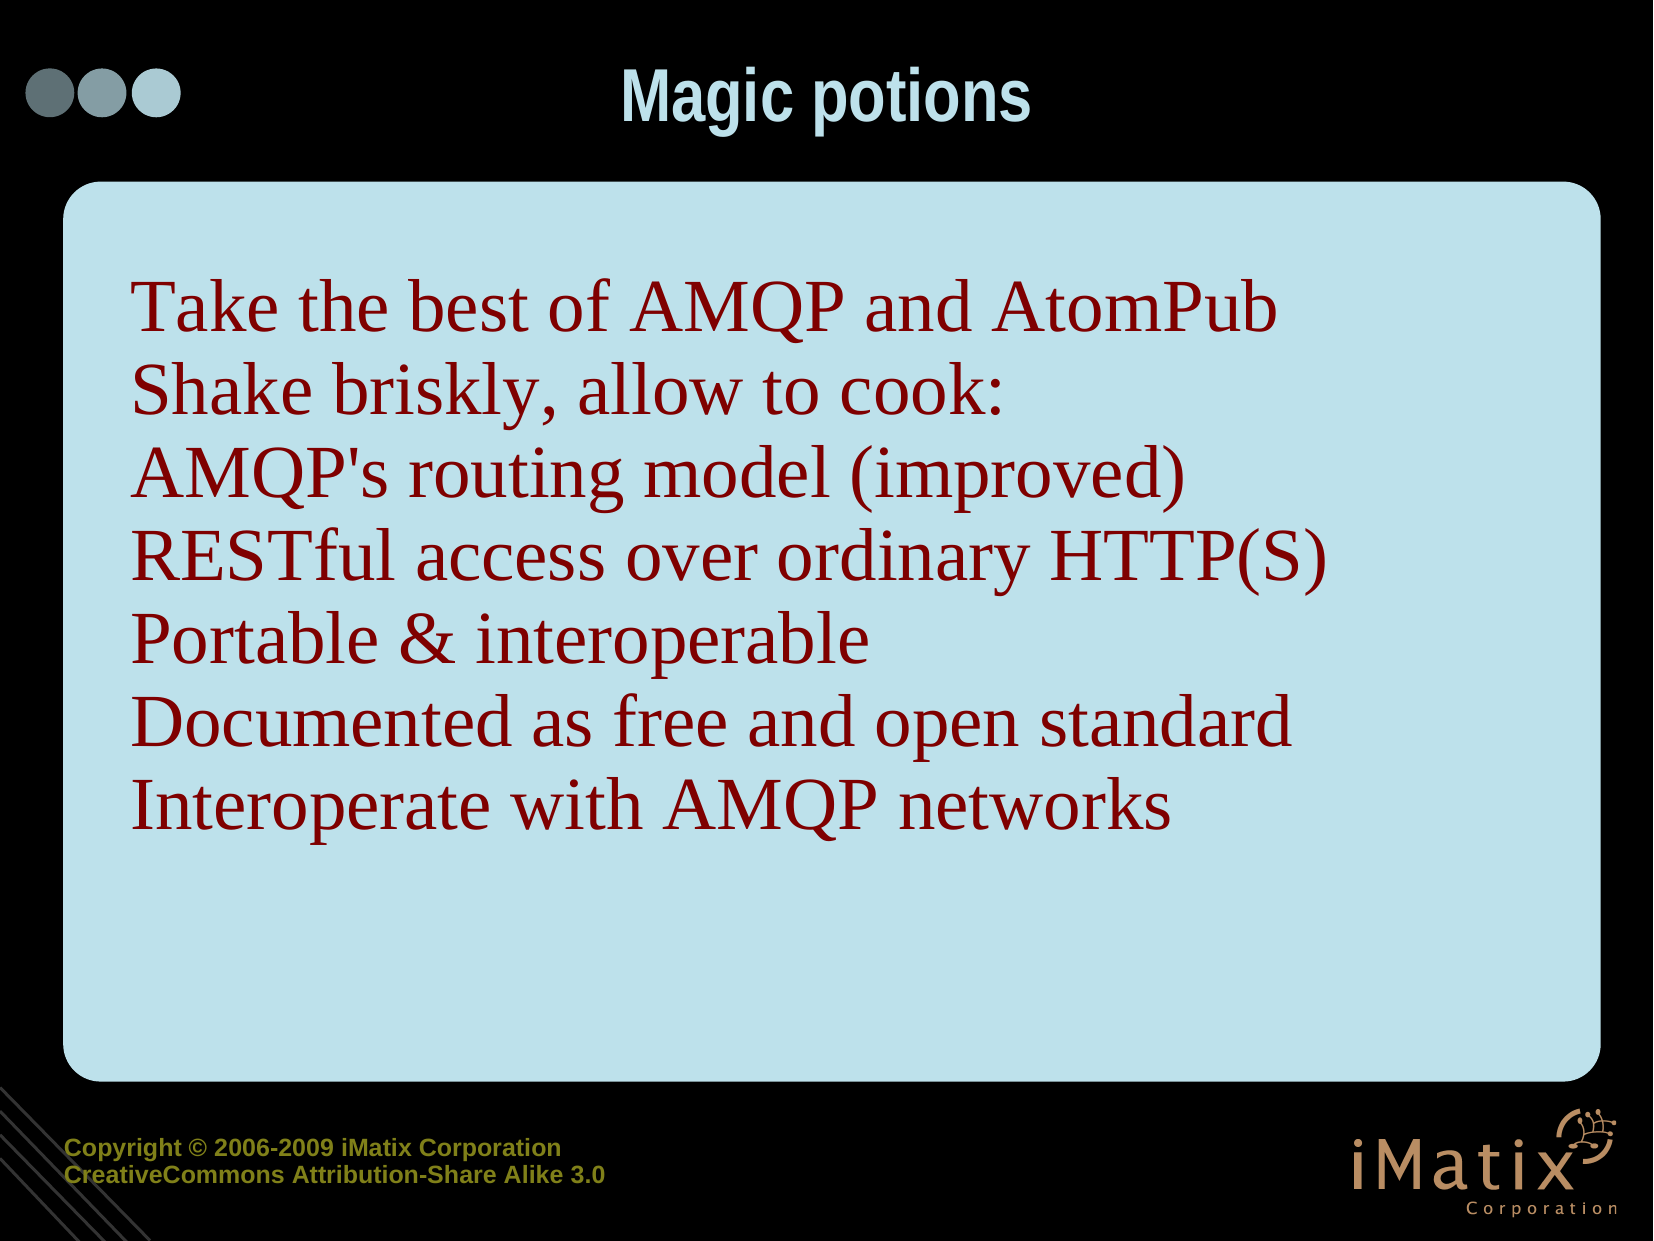

# Magic potions
Take the best of AMQP and AtomPub
Shake briskly, allow to cook:
AMQP's routing model (improved)
RESTful access over ordinary HTTP(S)
Portable & interoperable
Documented as free and open standard
Interoperate with AMQP networks